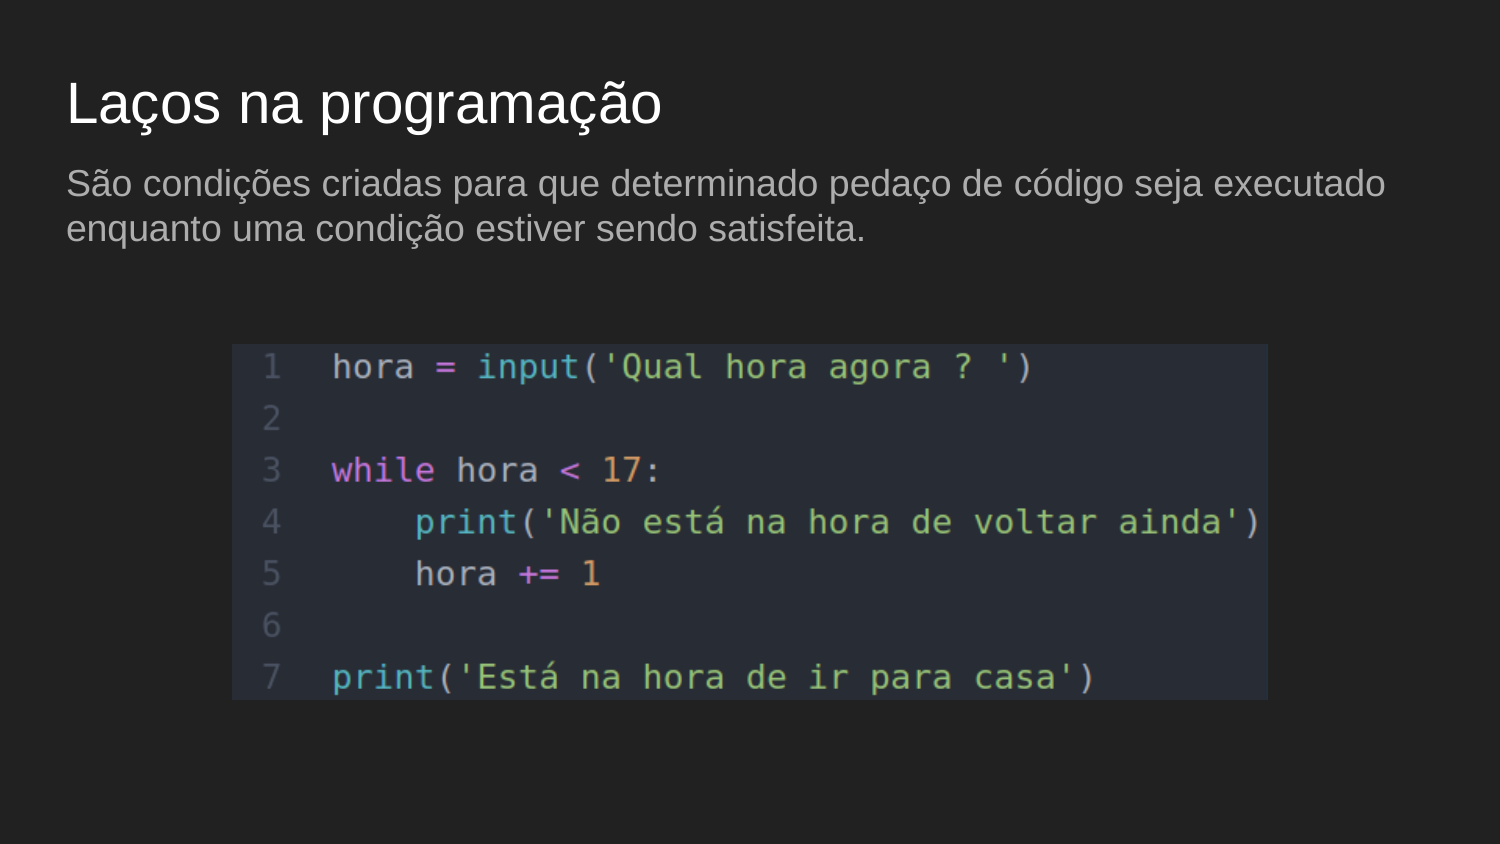

# Laços na programação
São condições criadas para que determinado pedaço de código seja executado enquanto uma condição estiver sendo satisfeita.